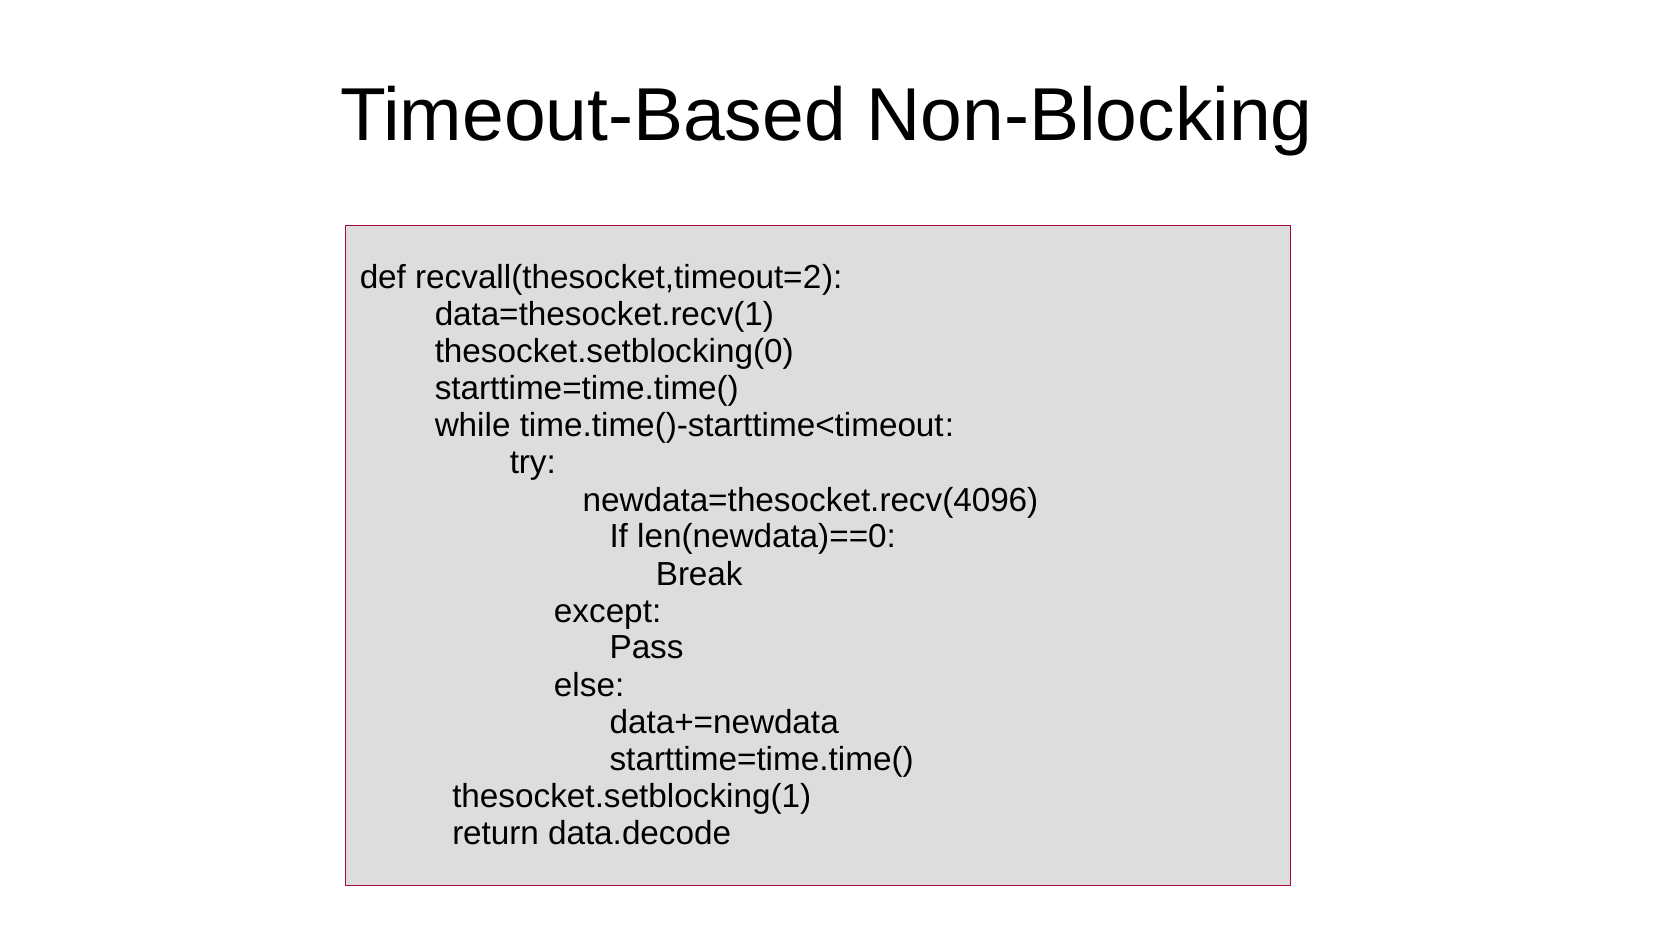

# Timeout-Based Non-Blocking
def recvall(thesocket,timeout=2):
	data=thesocket.recv(1)
	thesocket.setblocking(0)
	starttime=time.time()
	while time.time()-starttime<timeout:
		try:
	 newdata=thesocket.recv(4096)
 If len(newdata)==0:
 Break
 except:
 Pass
 else:
 data+=newdata
 starttime=time.time()
 thesocket.setblocking(1)
 return data.decode